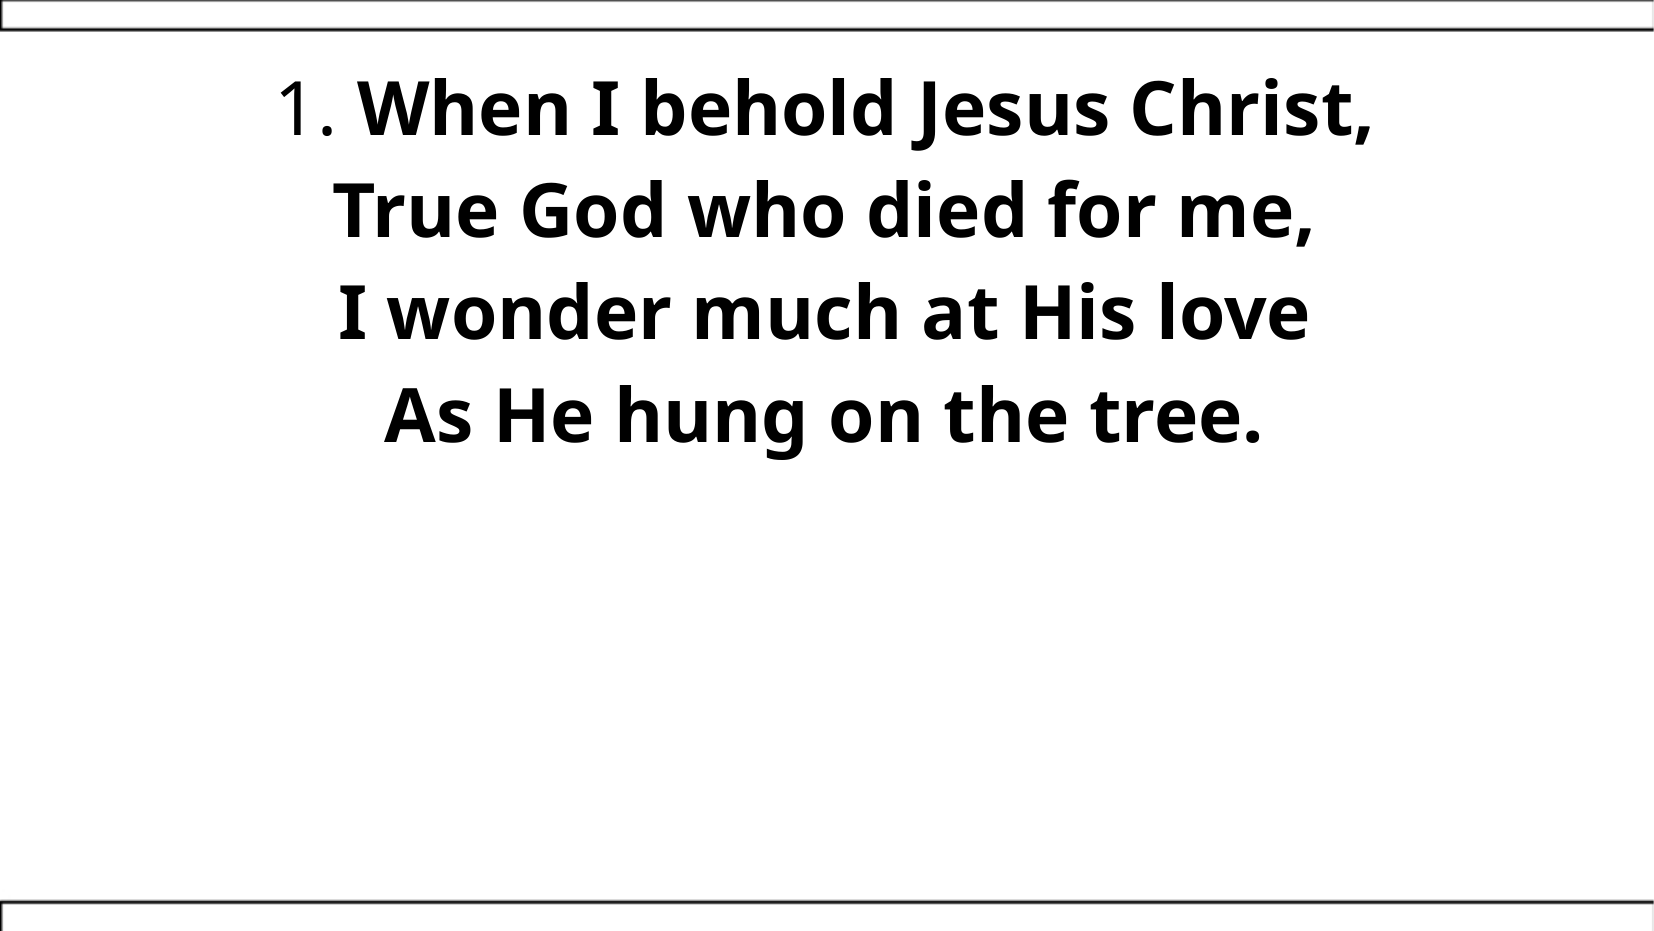

1. When I behold Jesus Christ,
True God who died for me,
I wonder much at His love
As He hung on the tree.